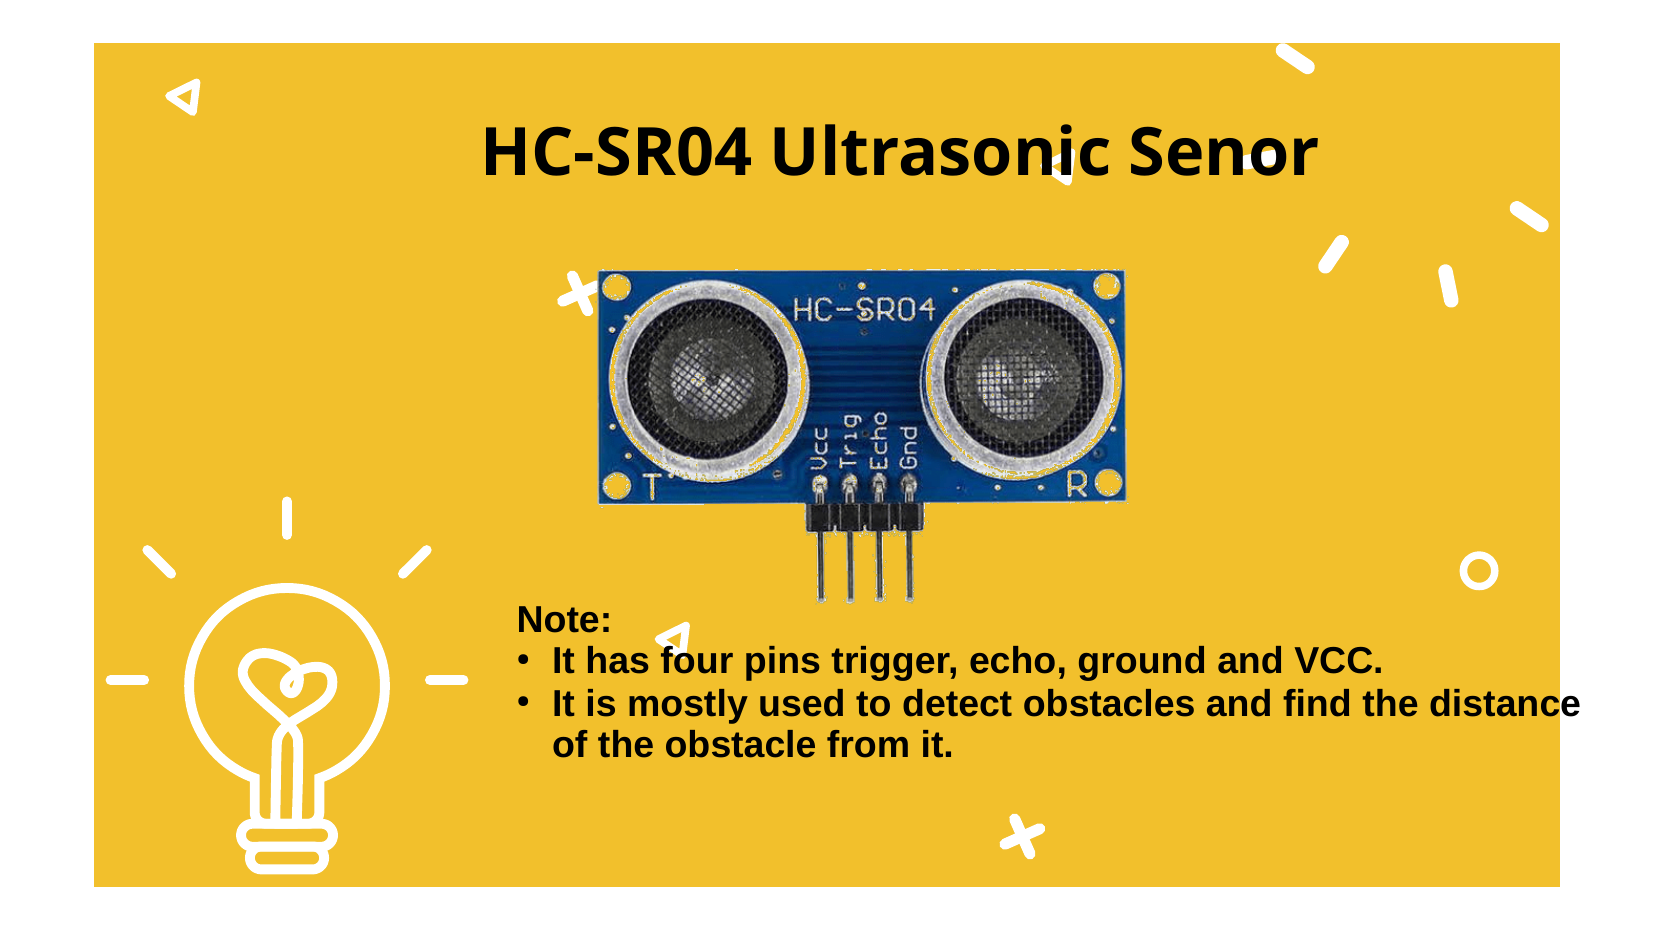

HC-SR04 Ultrasonic Senor
Note:
It has four pins trigger, echo, ground and VCC.
It is mostly used to detect obstacles and find the distance of the obstacle from it.